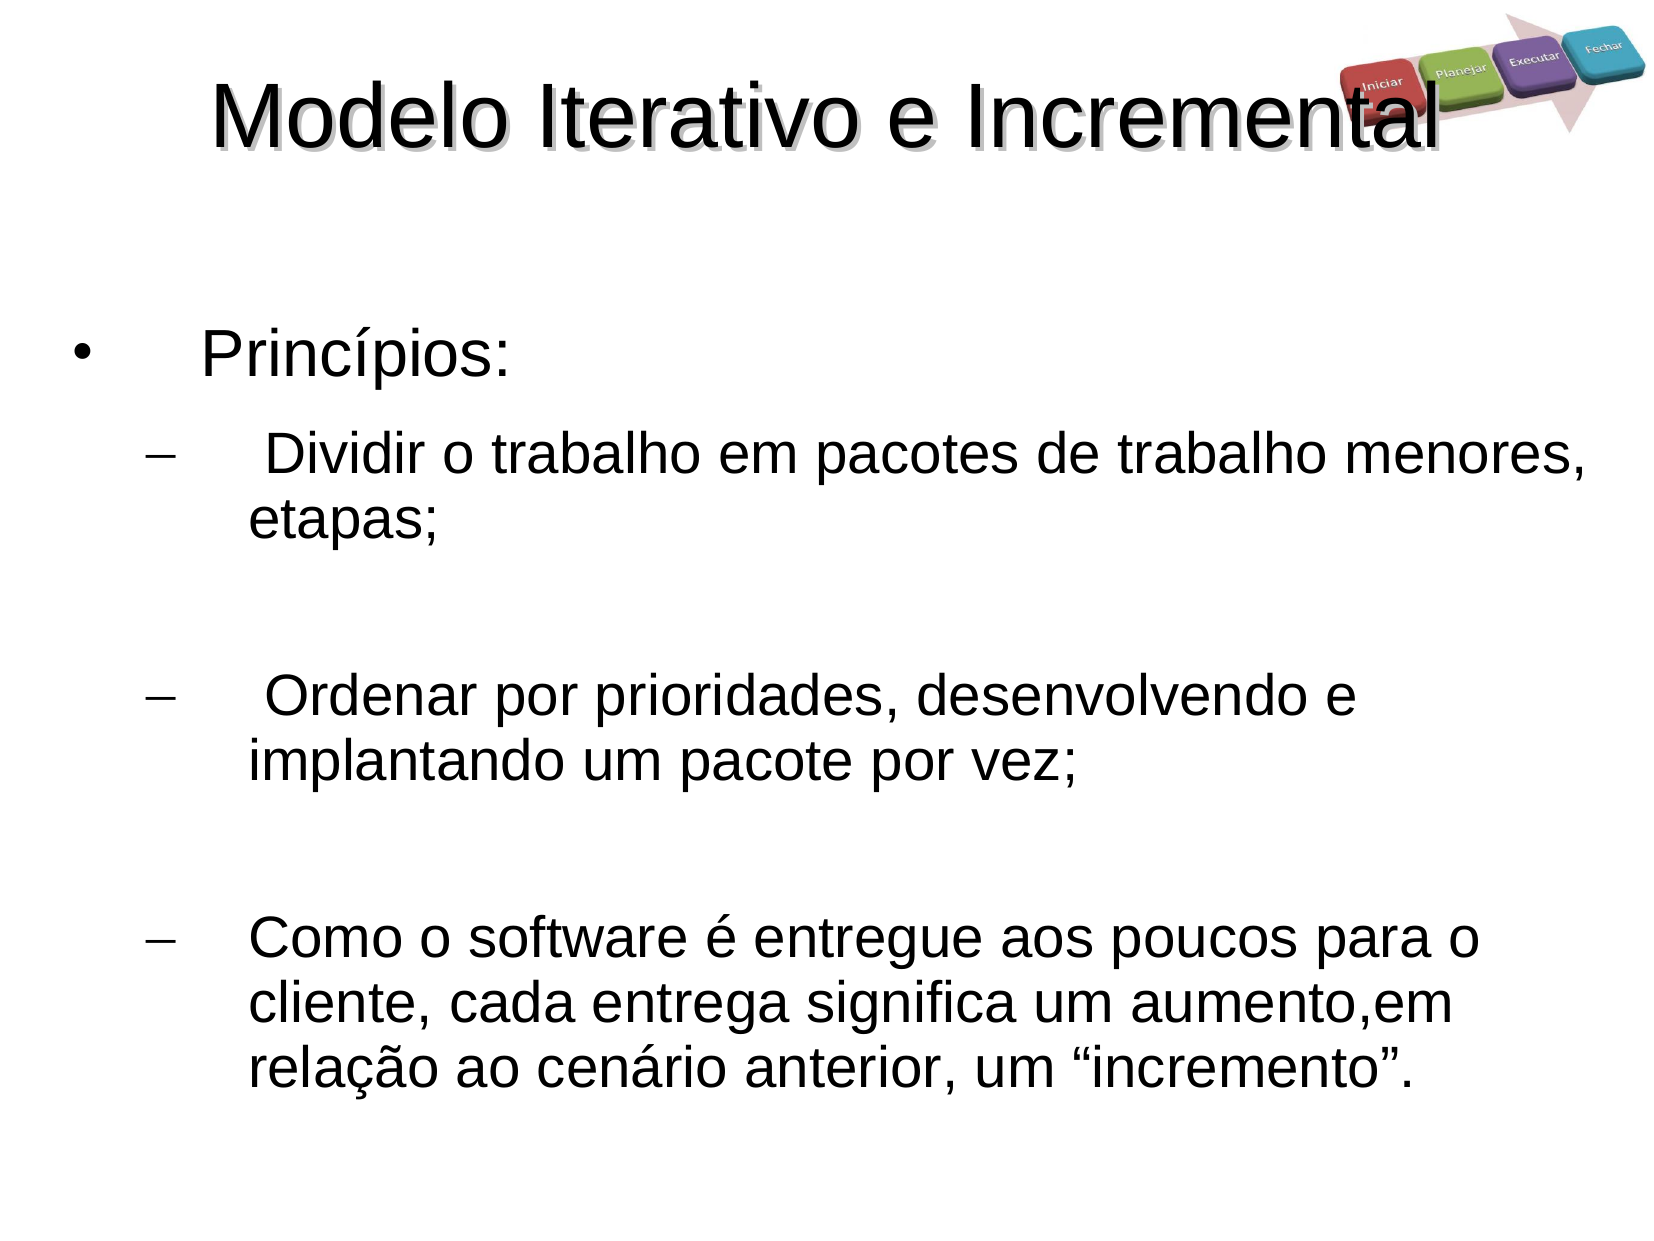

# Modelo Iterativo e Incremental
 Princípios:
 Dividir o trabalho em pacotes de trabalho menores, etapas;
 Ordenar por prioridades, desenvolvendo e implantando um pacote por vez;
Como o software é entregue aos poucos para o cliente, cada entrega significa um aumento,em relação ao cenário anterior, um “incremento”.